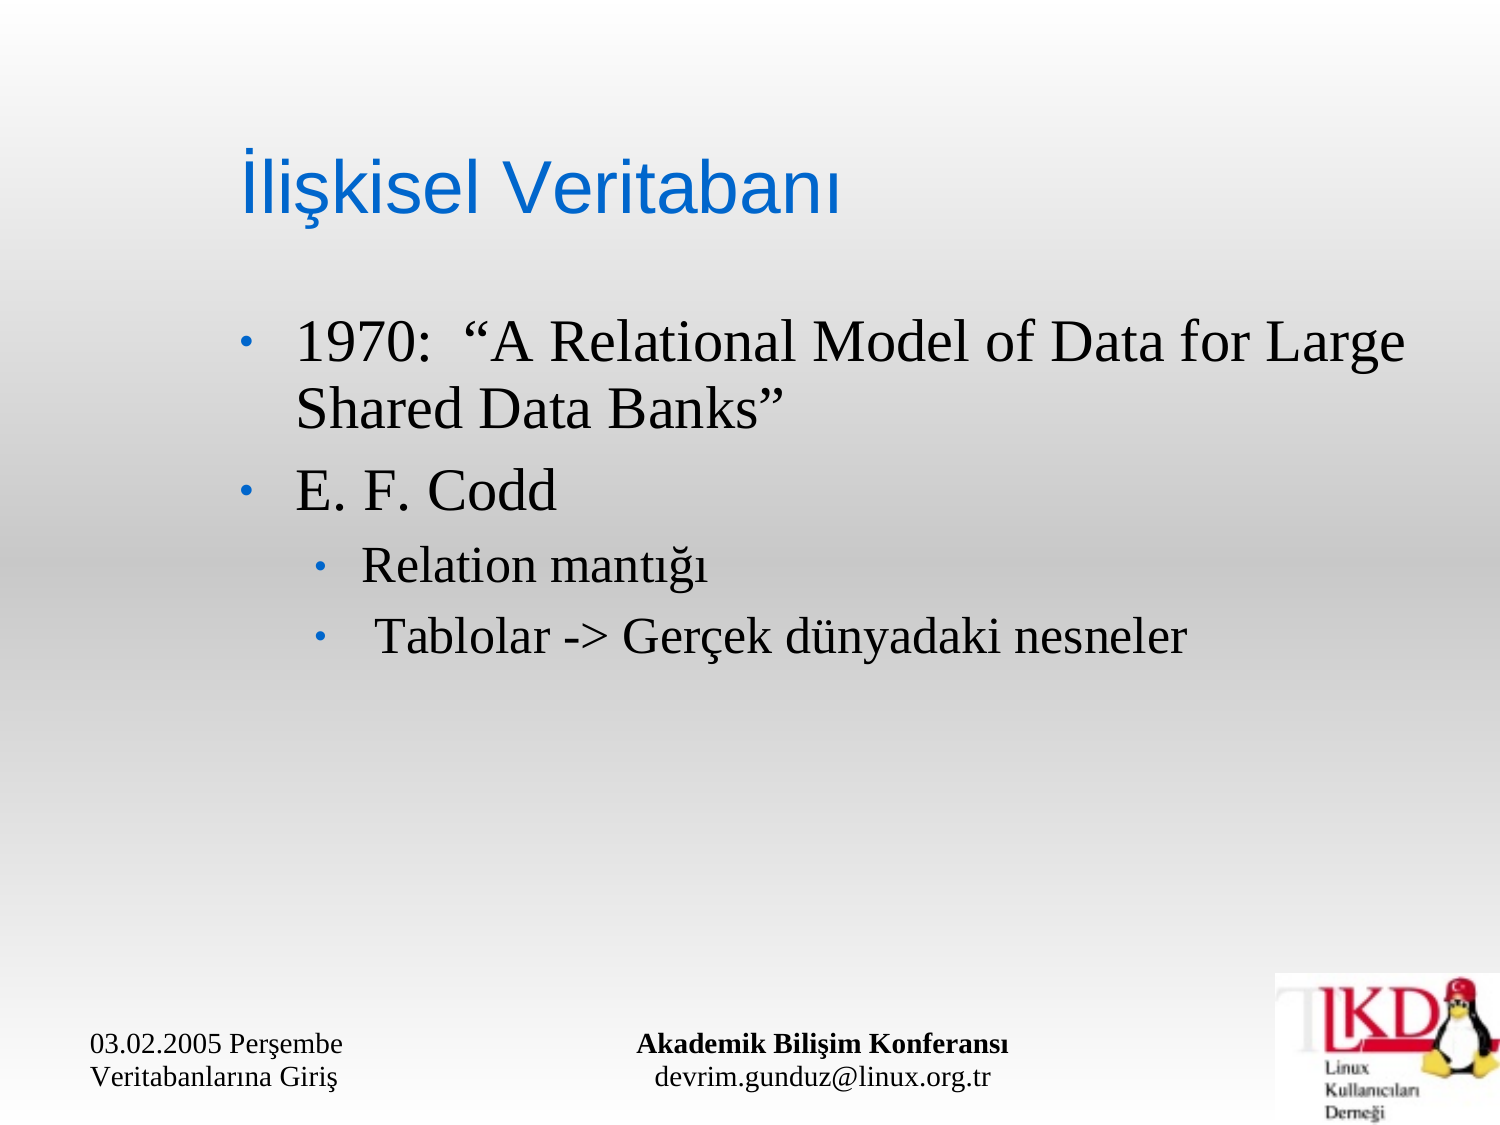

# İlişkisel Veritabanı
1970: “A Relational Model of Data for Large Shared Data Banks”
E. F. Codd
Relation mantığı
 Tablolar -> Gerçek dünyadaki nesneler